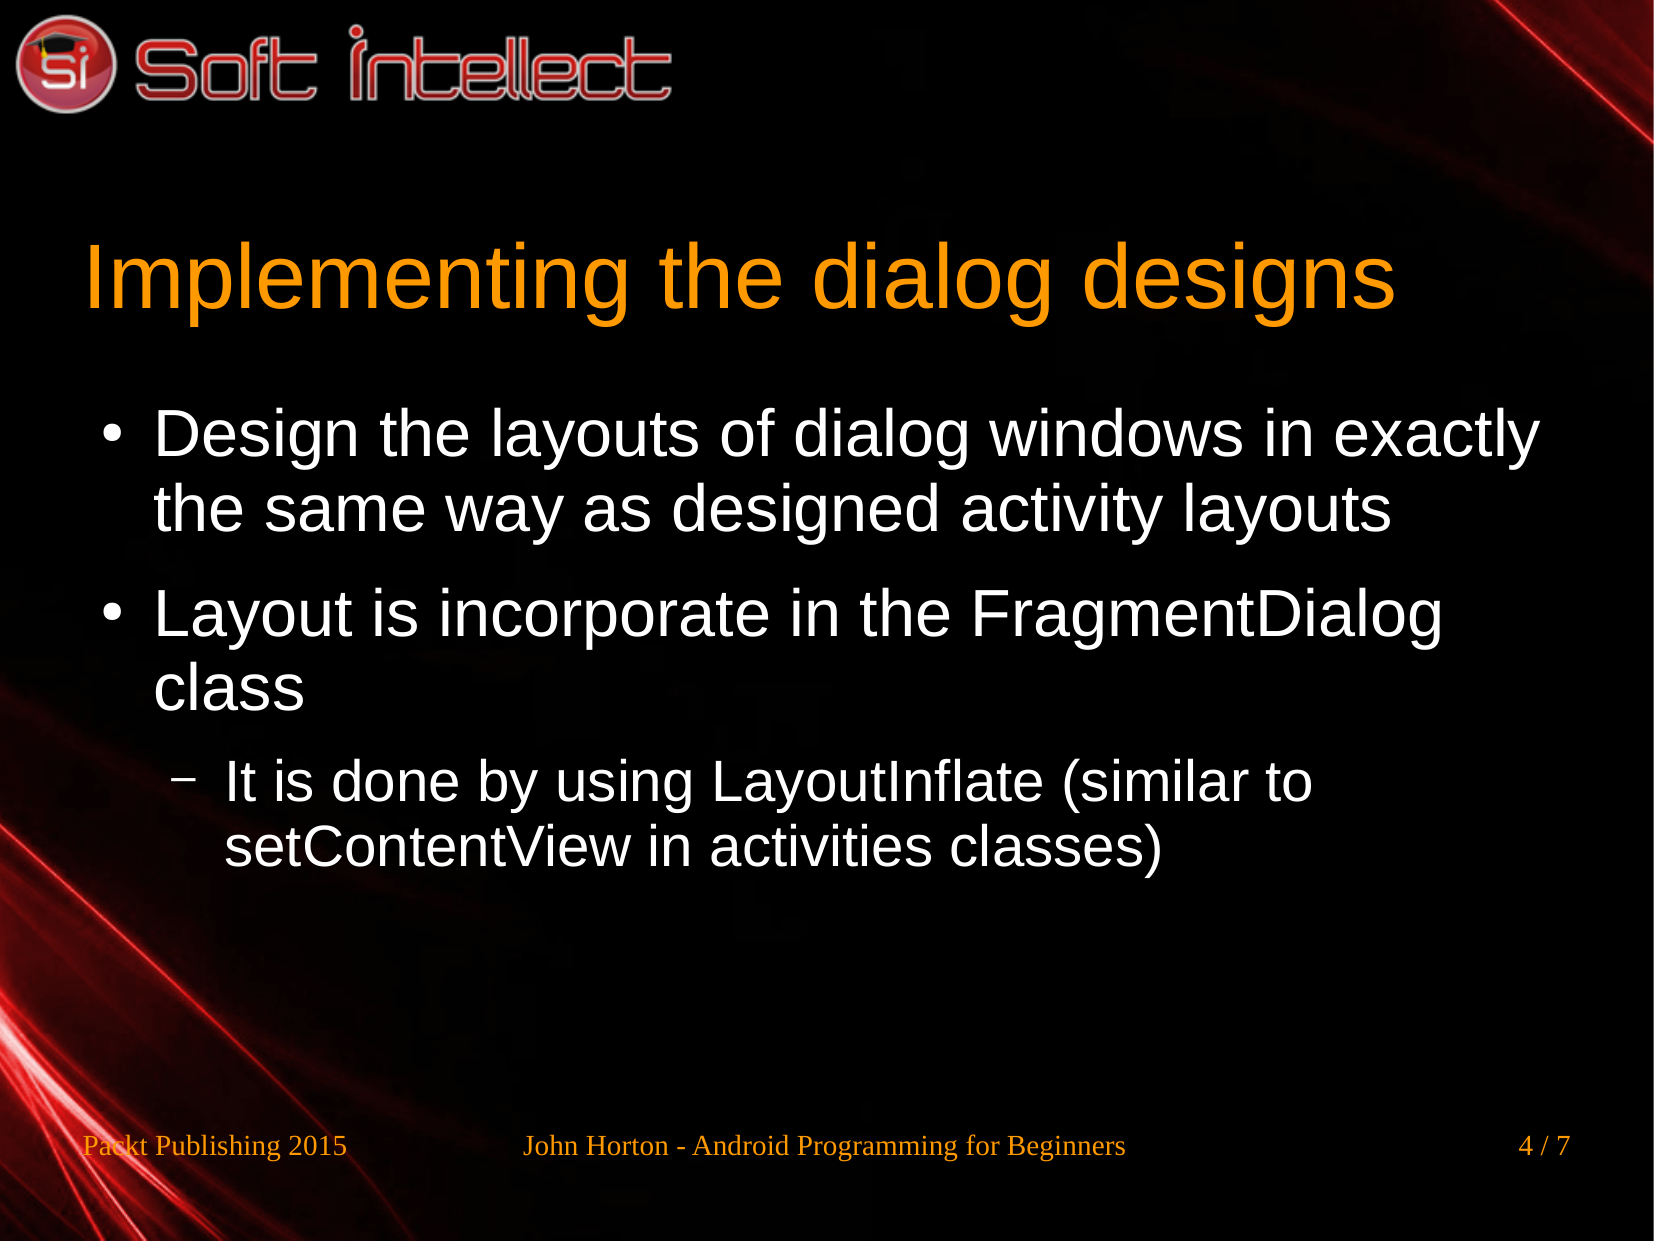

# Implementing the dialog designs
Design the layouts of dialog windows in exactly the same way as designed activity layouts
Layout is incorporate in the FragmentDialog class
It is done by using LayoutInflate (similar to setContentView in activities classes)
Packt Publishing 2015
John Horton - Android Programming for Beginners
4